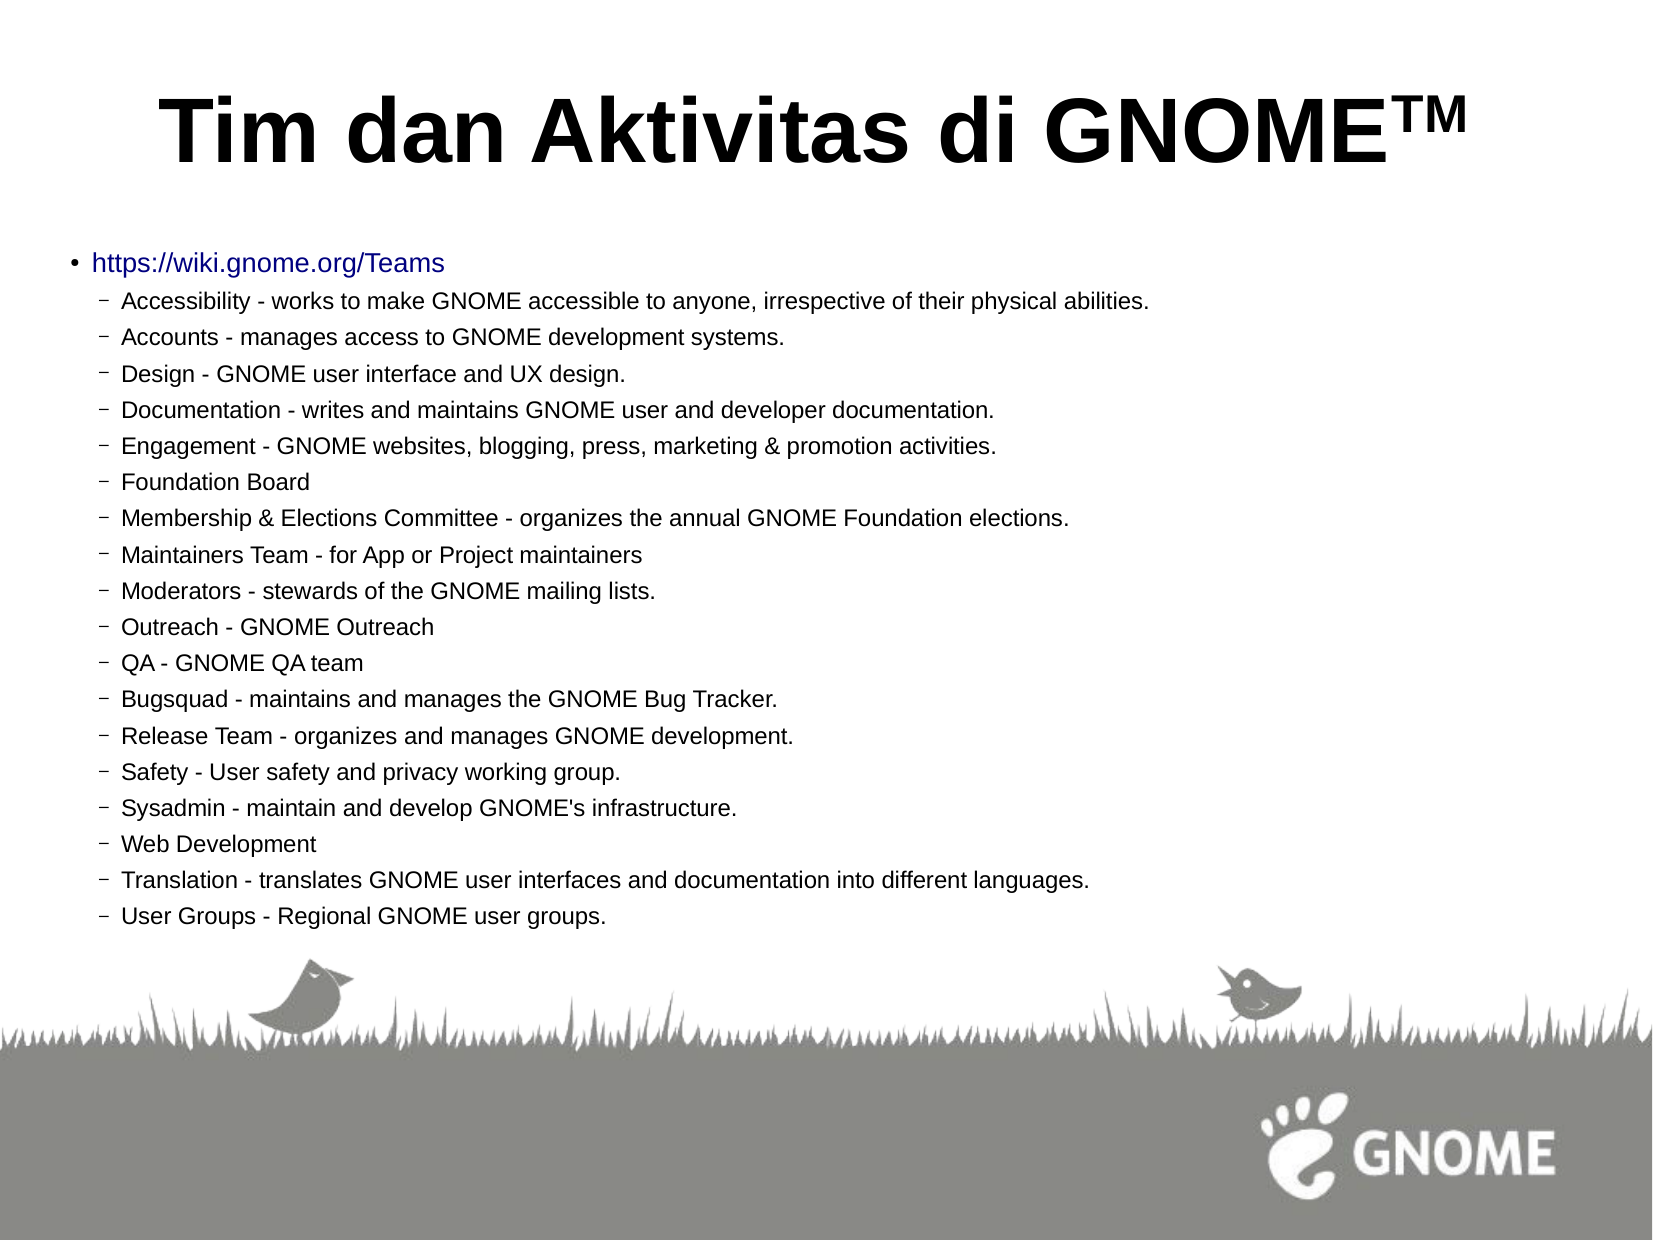

# Tim dan Aktivitas di GNOMETM
https://wiki.gnome.org/Teams
Accessibility - works to make GNOME accessible to anyone, irrespective of their physical abilities.
Accounts - manages access to GNOME development systems.
Design - GNOME user interface and UX design.
Documentation - writes and maintains GNOME user and developer documentation.
Engagement - GNOME websites, blogging, press, marketing & promotion activities.
Foundation Board
Membership & Elections Committee - organizes the annual GNOME Foundation elections.
Maintainers Team - for App or Project maintainers
Moderators - stewards of the GNOME mailing lists.
Outreach - GNOME Outreach
QA - GNOME QA team
Bugsquad - maintains and manages the GNOME Bug Tracker.
Release Team - organizes and manages GNOME development.
Safety - User safety and privacy working group.
Sysadmin - maintain and develop GNOME's infrastructure.
Web Development
Translation - translates GNOME user interfaces and documentation into different languages.
User Groups - Regional GNOME user groups.